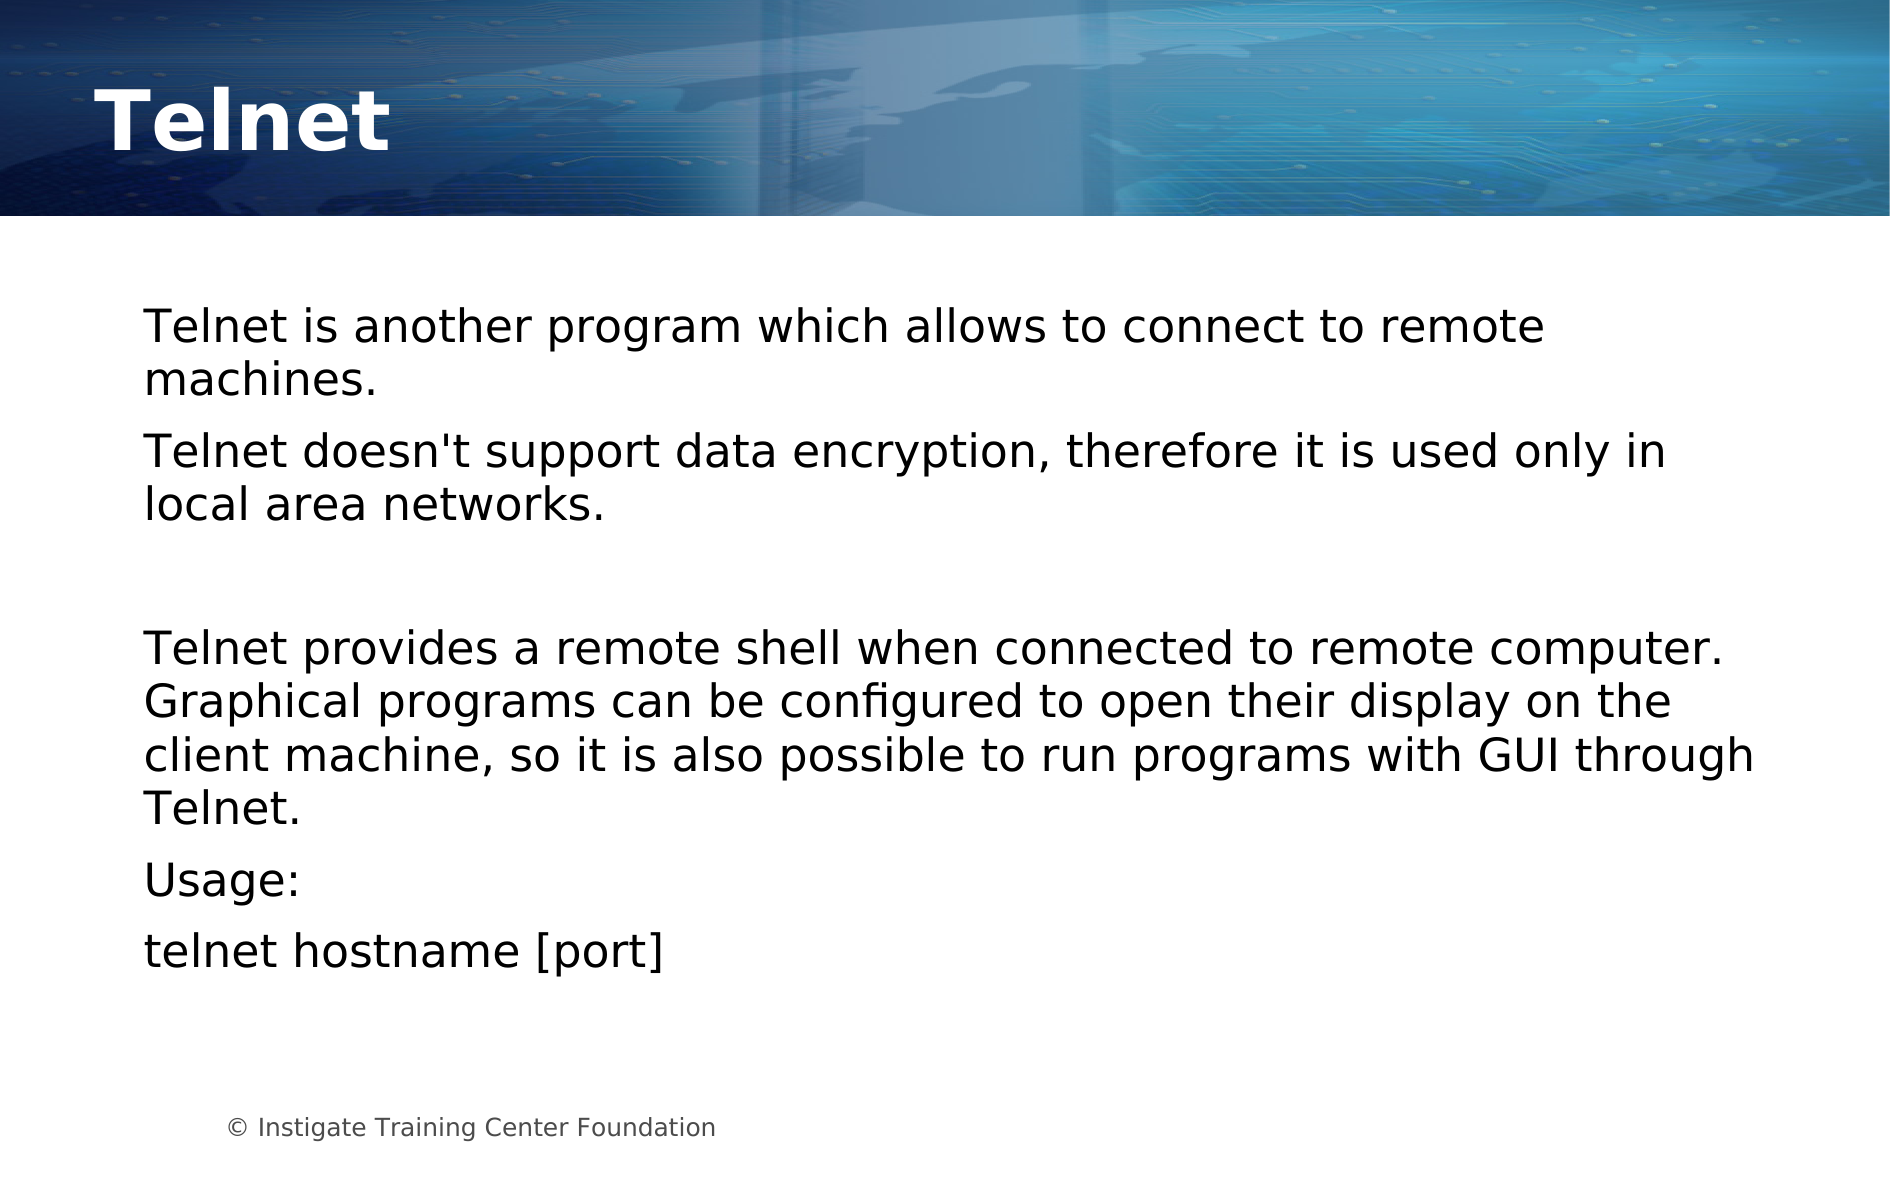

# Telnet
Telnet is another program which allows to connect to remote machines.
Telnet doesn't support data encryption, therefore it is used only in local area networks.
Telnet provides a remote shell when connected to remote computer. Graphical programs can be configured to open their display on the client machine, so it is also possible to run programs with GUI through Telnet.
Usage:
telnet hostname [port]